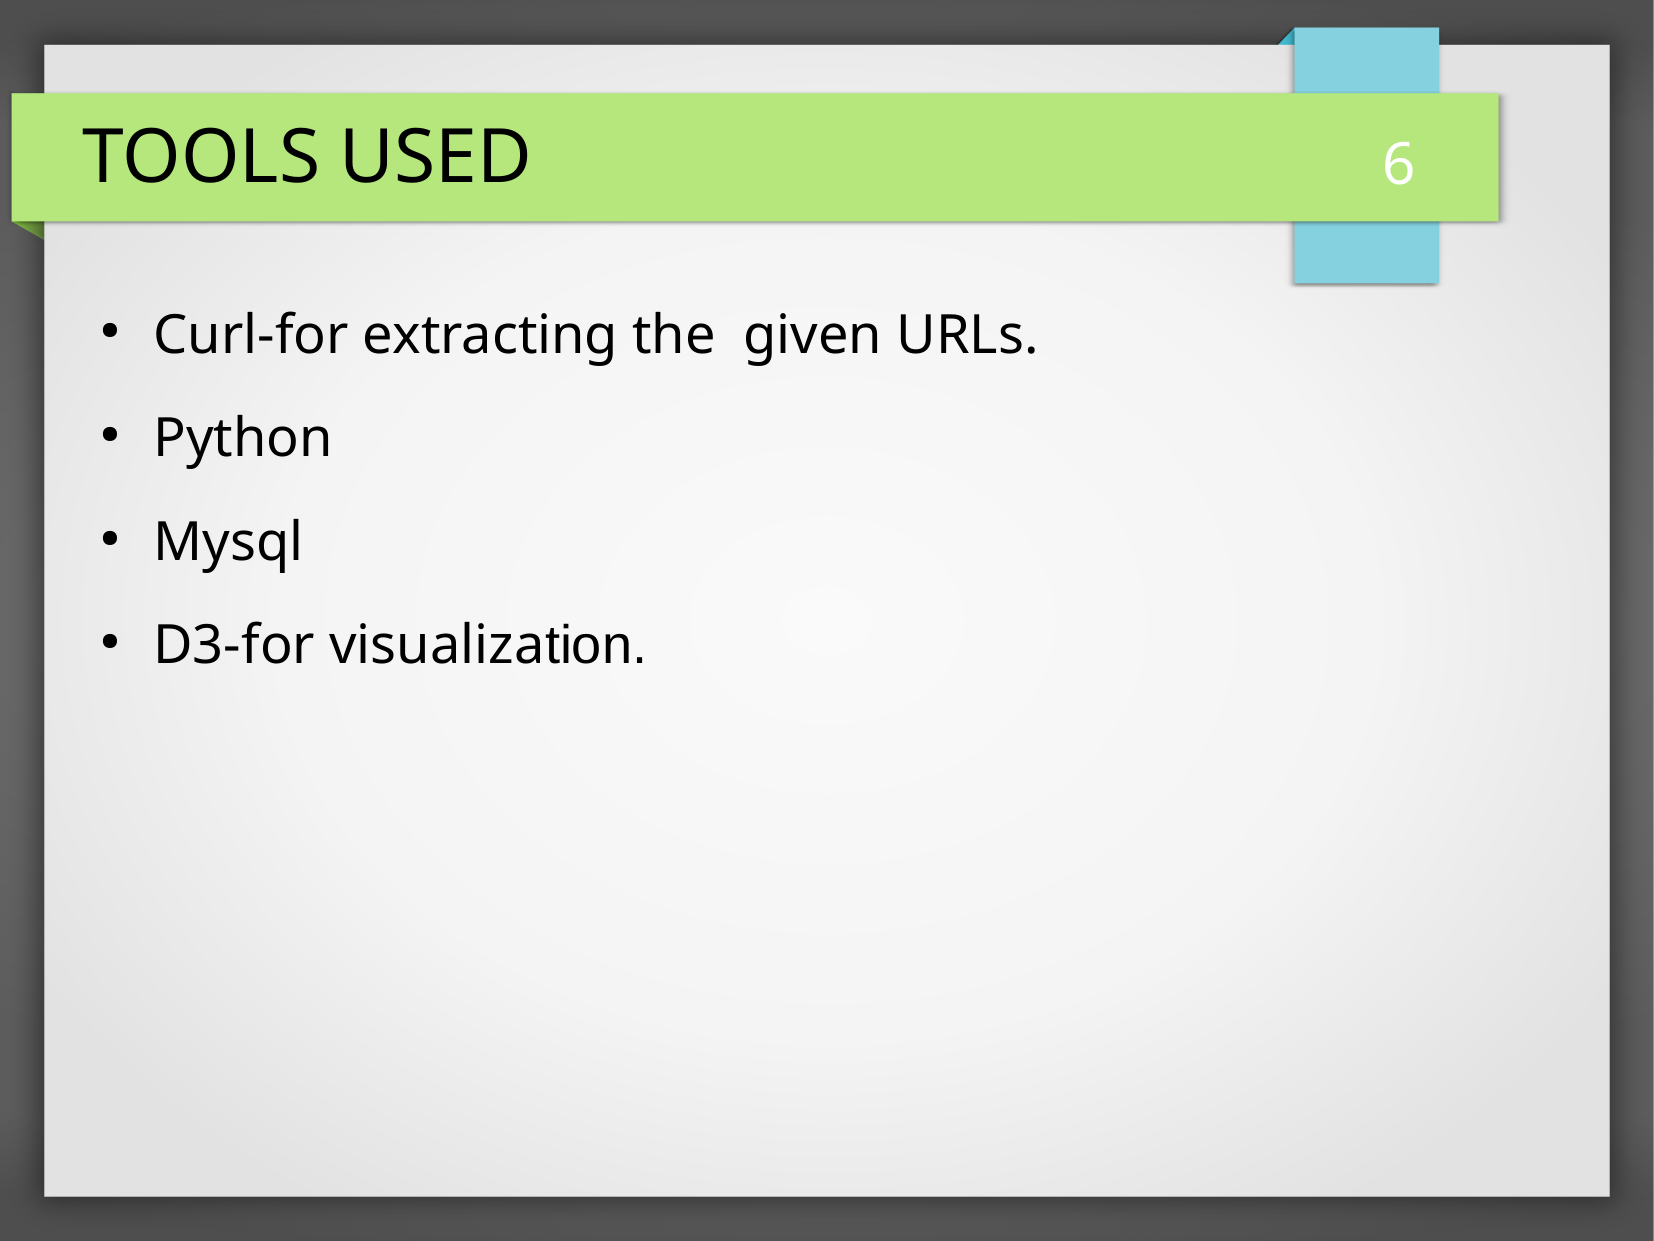

# TOOLS USED
Curl-for extracting the given URLs.
Python
Mysql
D3-for visualization.